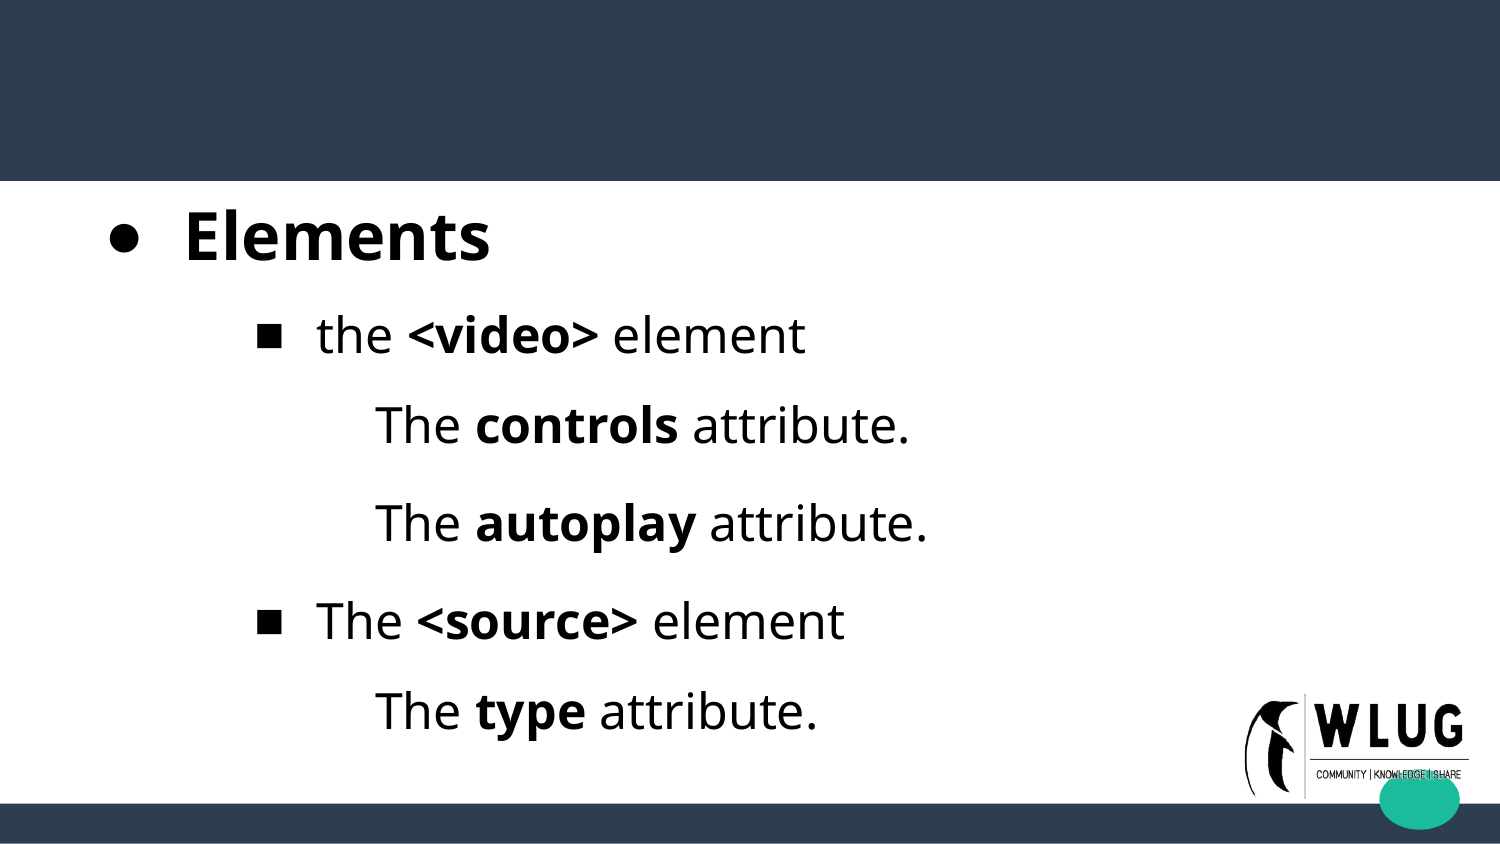

# Elements
the <video> element
The controls attribute.
The autoplay attribute.
The <source> element
The type attribute.